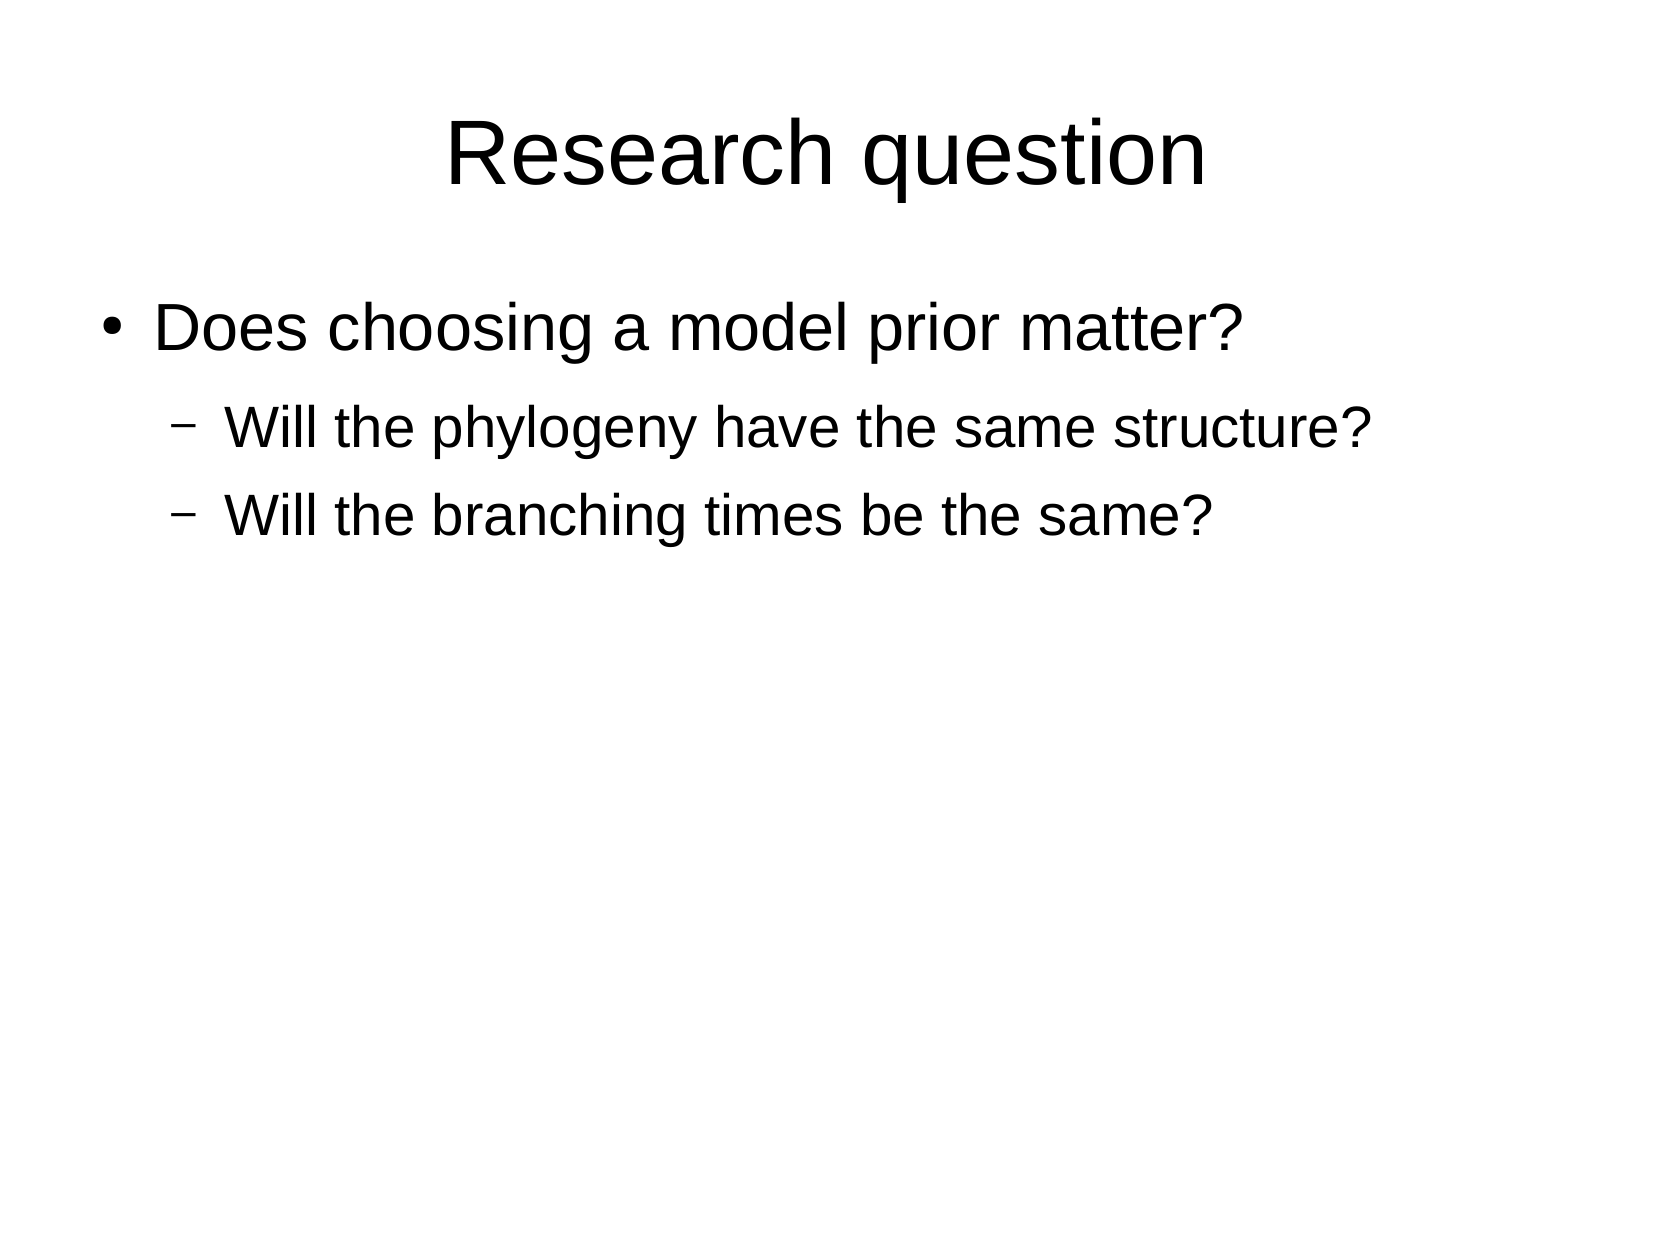

# Research question
Does choosing a model prior matter?
Will the phylogeny have the same structure?
Will the branching times be the same?